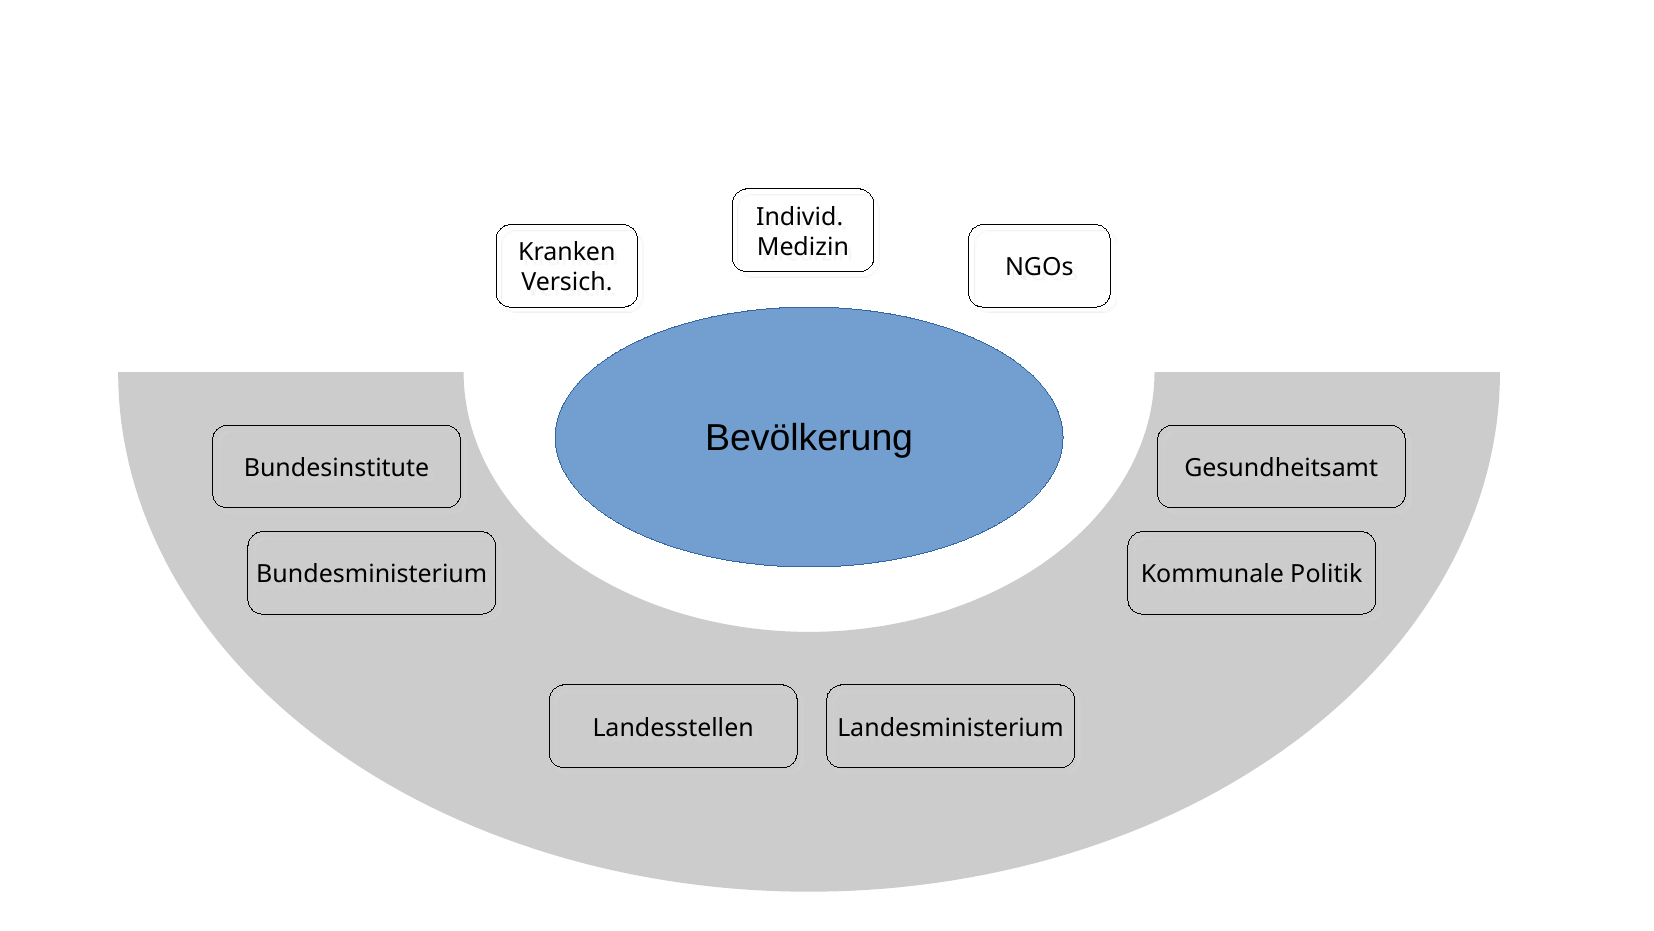

Individ.
Medizin
Kranken
Versich.
NGOs
Bevölkerung
Bundesinstitute
Gesundheitsamt
Bundesministerium
Kommunale Politik
Landesstellen
Landesministerium